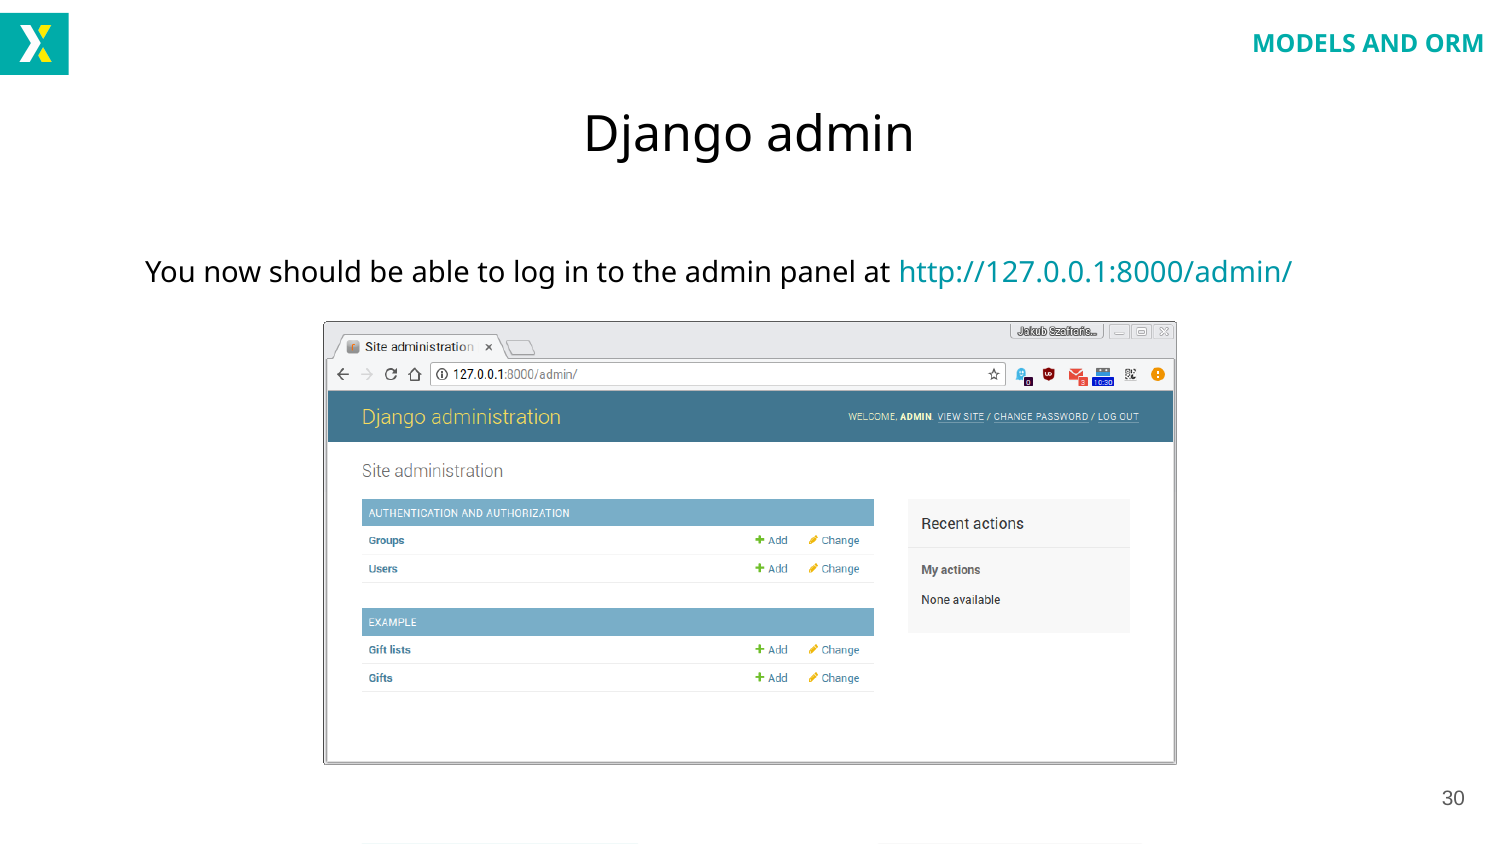

Django admin
You now should be able to log in to the admin panel at http://127.0.0.1:8000/admin/